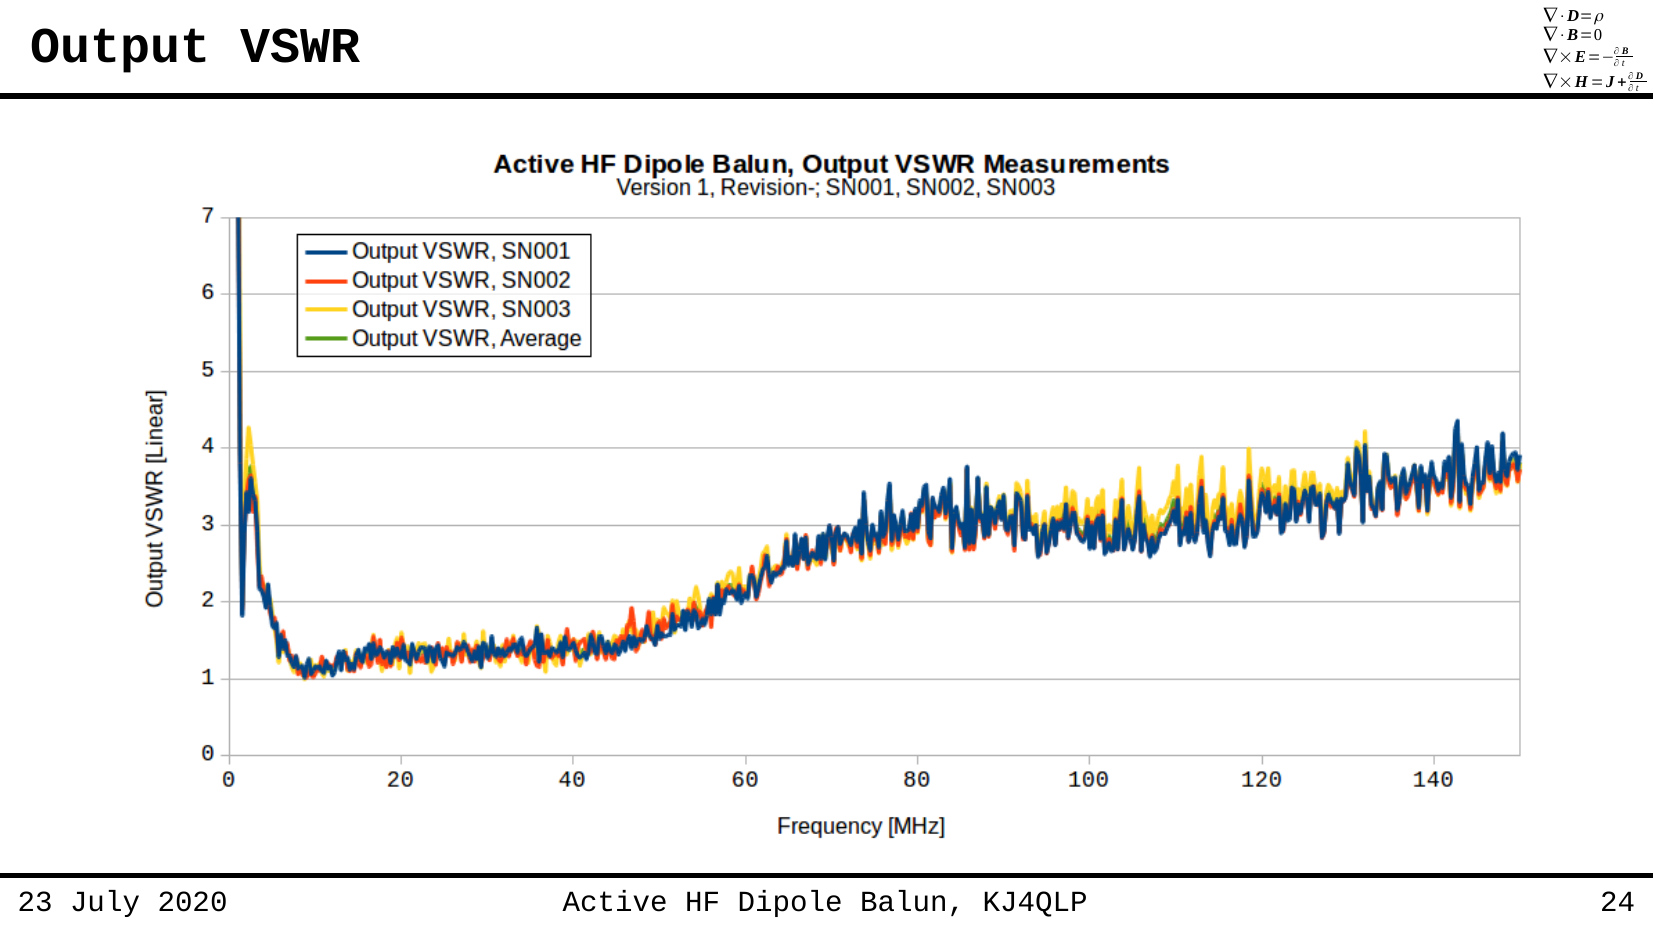

# Output VSWR
23 July 2020
Active HF Dipole Balun, KJ4QLP
24